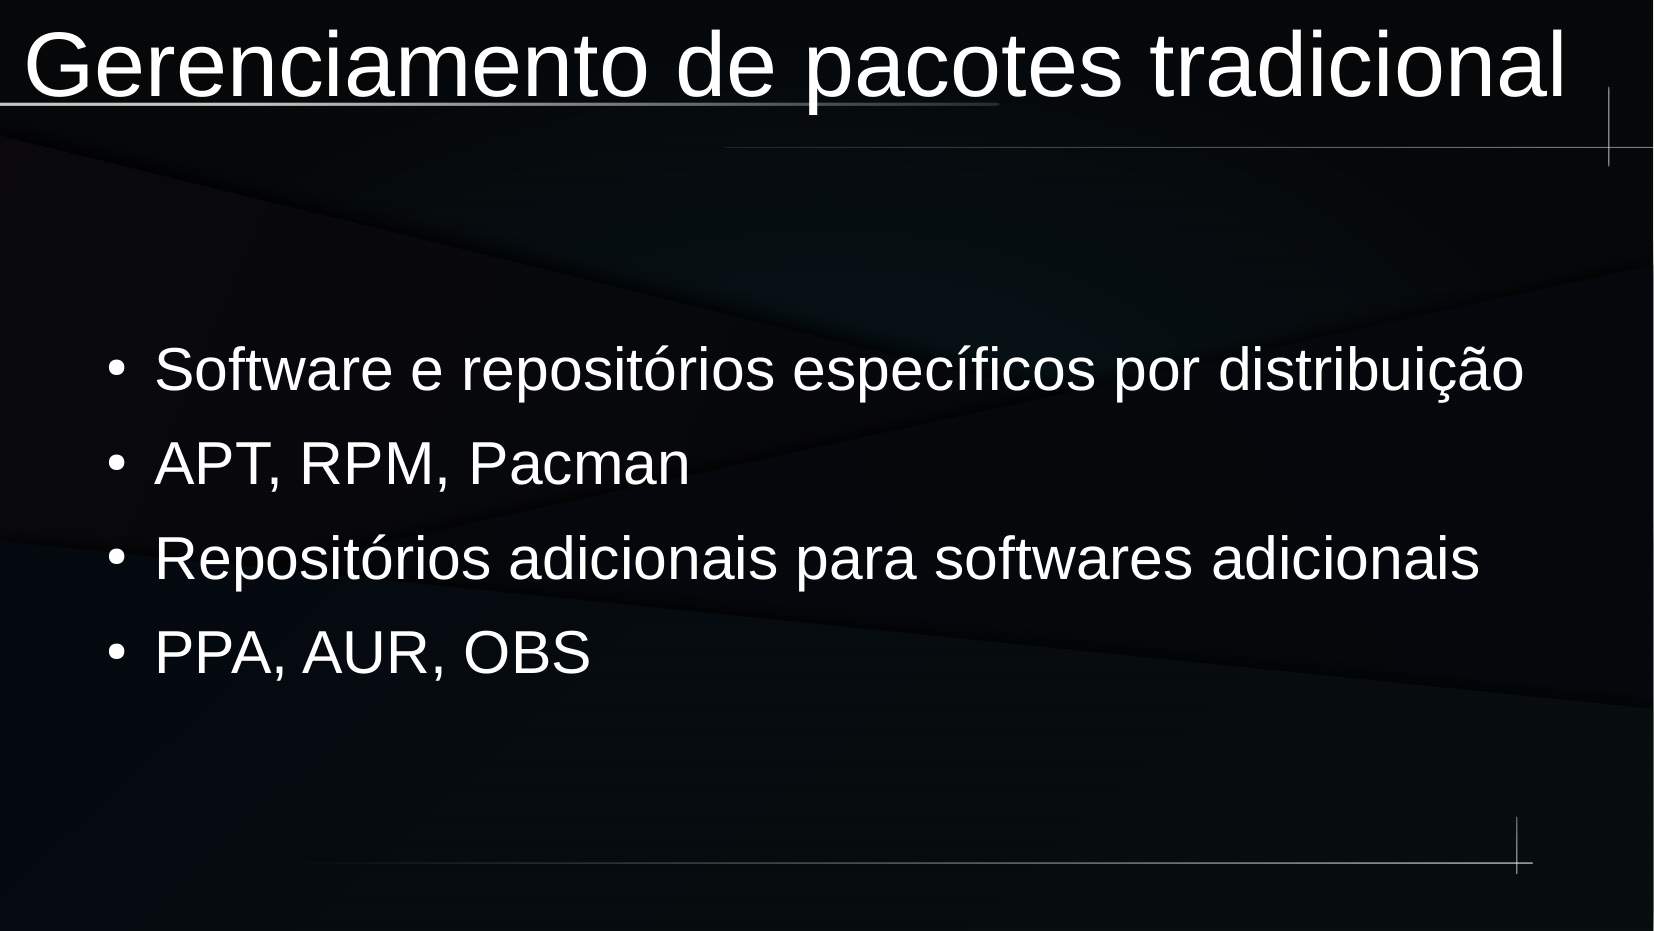

# Gerenciamento de pacotes tradicional
Software e repositórios específicos por distribuição
APT, RPM, Pacman
Repositórios adicionais para softwares adicionais
PPA, AUR, OBS